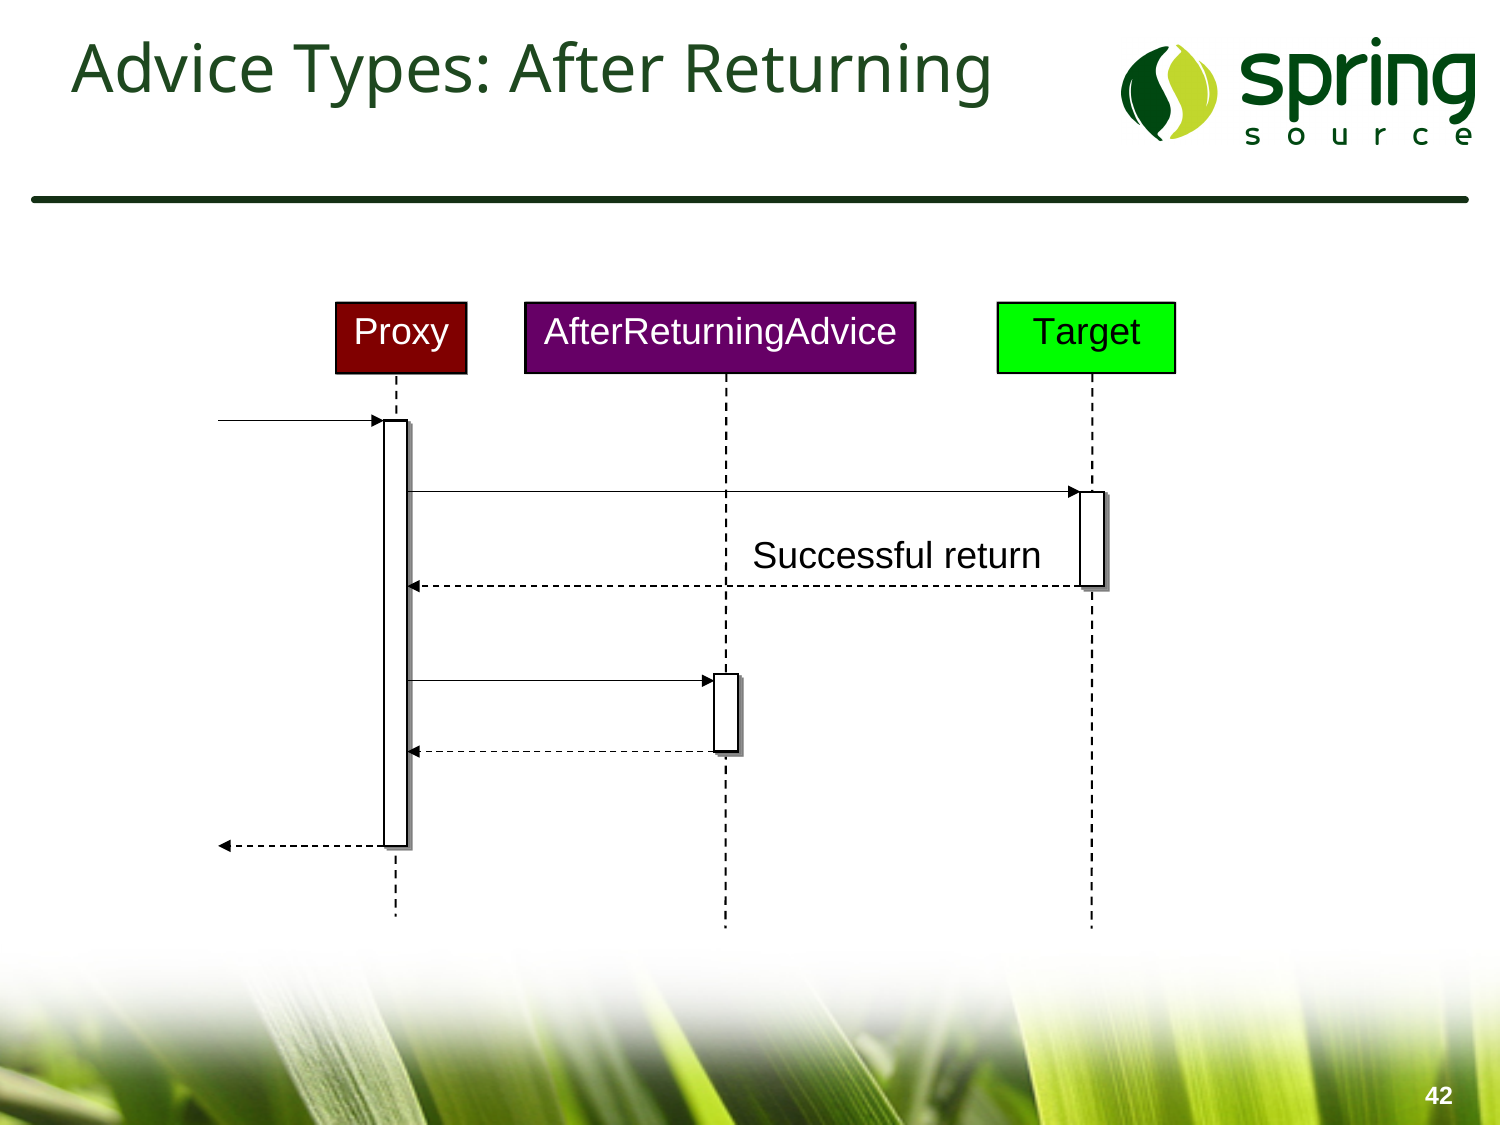

# Advice Types: After Returning
Proxy
AfterReturningAdvice
Target
Successful return